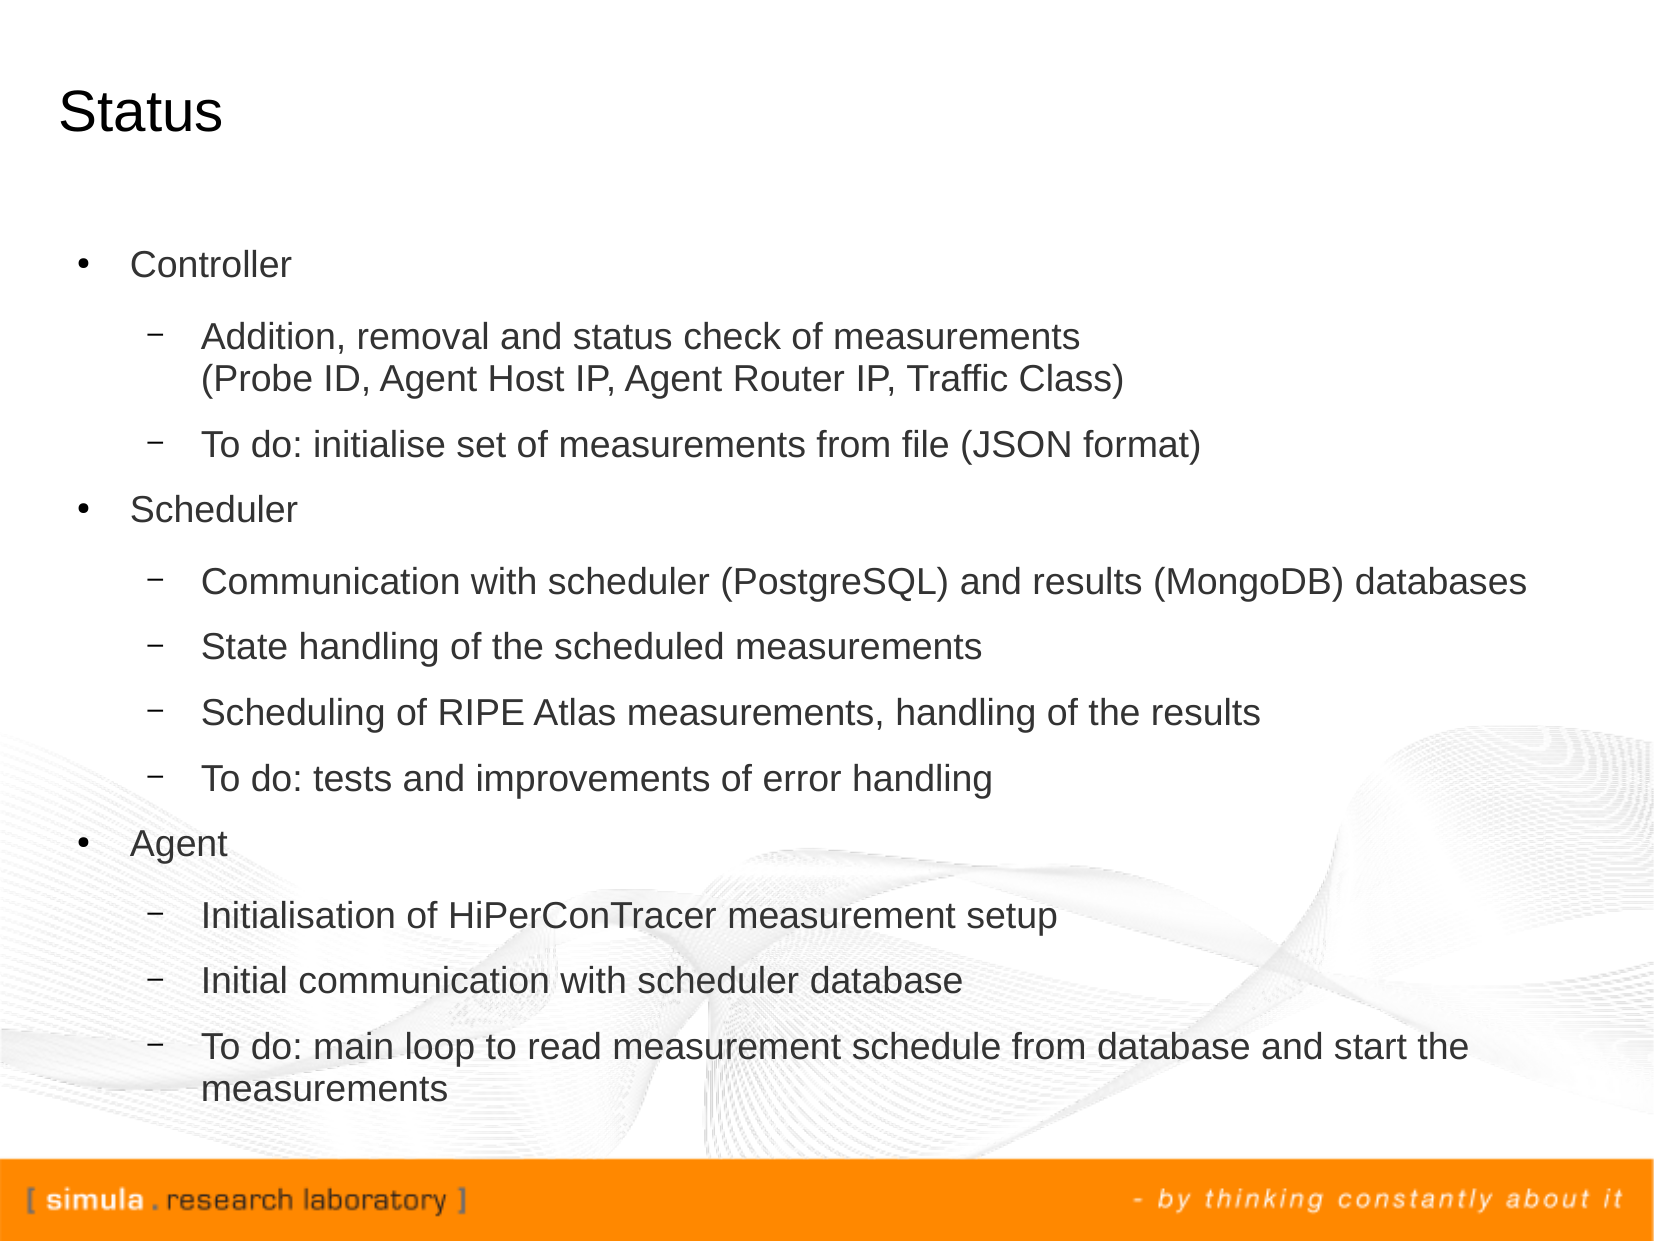

# Status
Controller
Addition, removal and status check of measurements
(Probe ID, Agent Host IP, Agent Router IP, Traffic Class)
To do: initialise set of measurements from file (JSON format)
Scheduler
Communication with scheduler (PostgreSQL) and results (MongoDB) databases
State handling of the scheduled measurements
Scheduling of RIPE Atlas measurements, handling of the results
To do: tests and improvements of error handling
Agent
Initialisation of HiPerConTracer measurement setup
Initial communication with scheduler database
To do: main loop to read measurement schedule from database and start the measurements